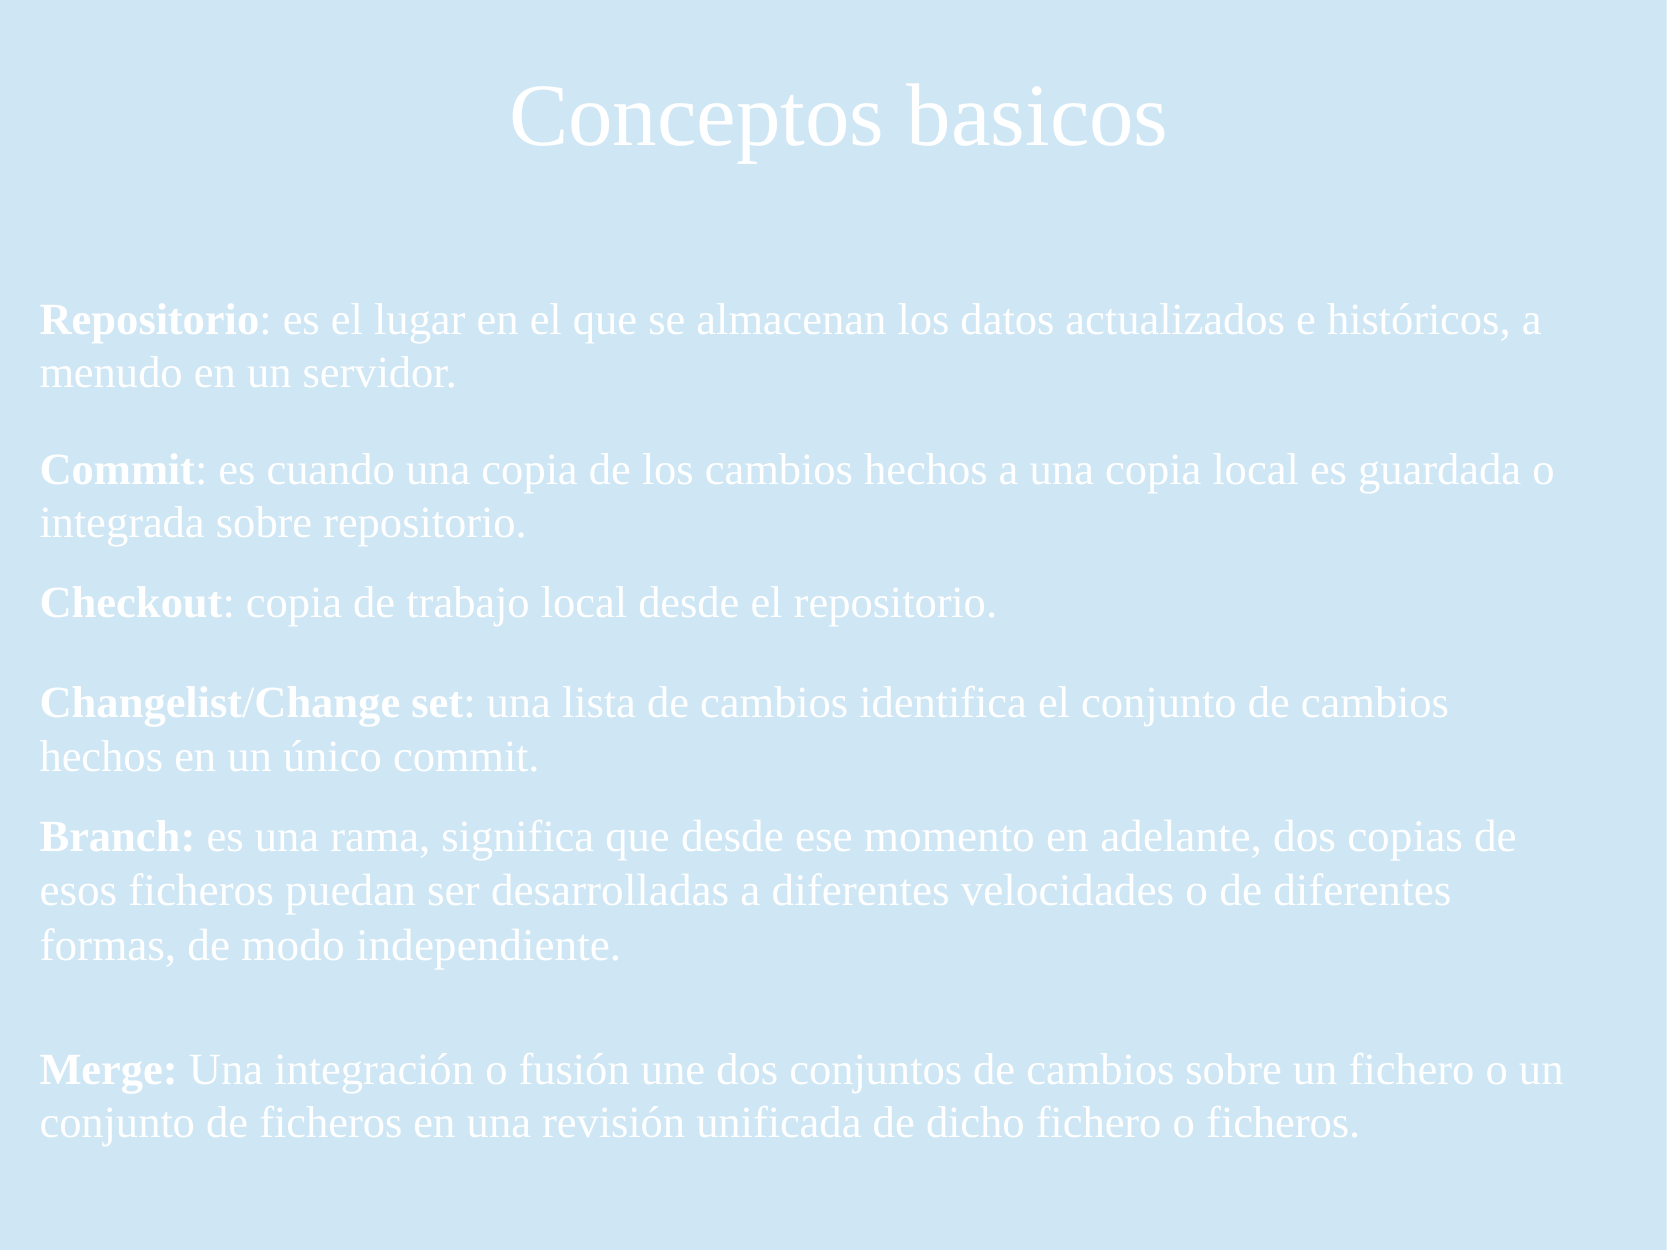

# Conceptos basicos
Repositorio: es el lugar en el que se almacenan los datos actualizados e históricos, a menudo en un servidor.
Commit: es cuando una copia de los cambios hechos a una copia local es guardada o integrada sobre repositorio.
Checkout: copia de trabajo local desde el repositorio.
Changelist/Change set: una lista de cambios identifica el conjunto de cambios hechos en un único commit.
Branch: es una rama, significa que desde ese momento en adelante, dos copias de esos ficheros puedan ser desarrolladas a diferentes velocidades o de diferentes formas, de modo independiente.
Merge: Una integración o fusión une dos conjuntos de cambios sobre un fichero o un conjunto de ficheros en una revisión unificada de dicho fichero o ficheros.